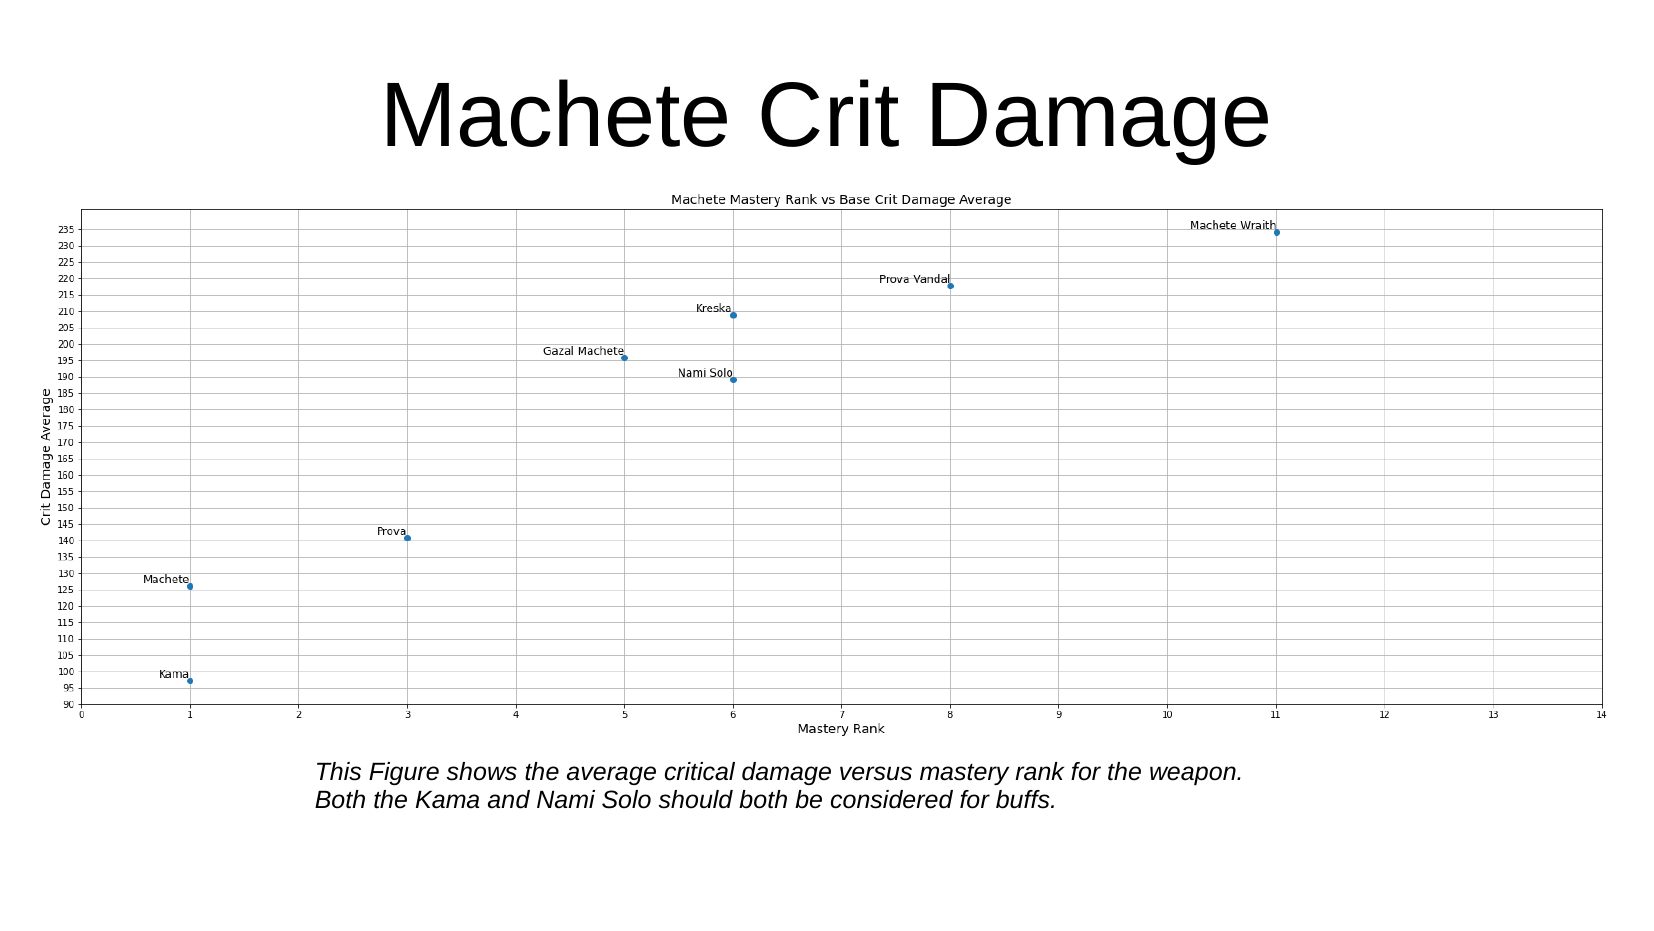

# Machete Crit Damage
This Figure shows the average critical damage versus mastery rank for the weapon. Both the Kama and Nami Solo should both be considered for buffs.